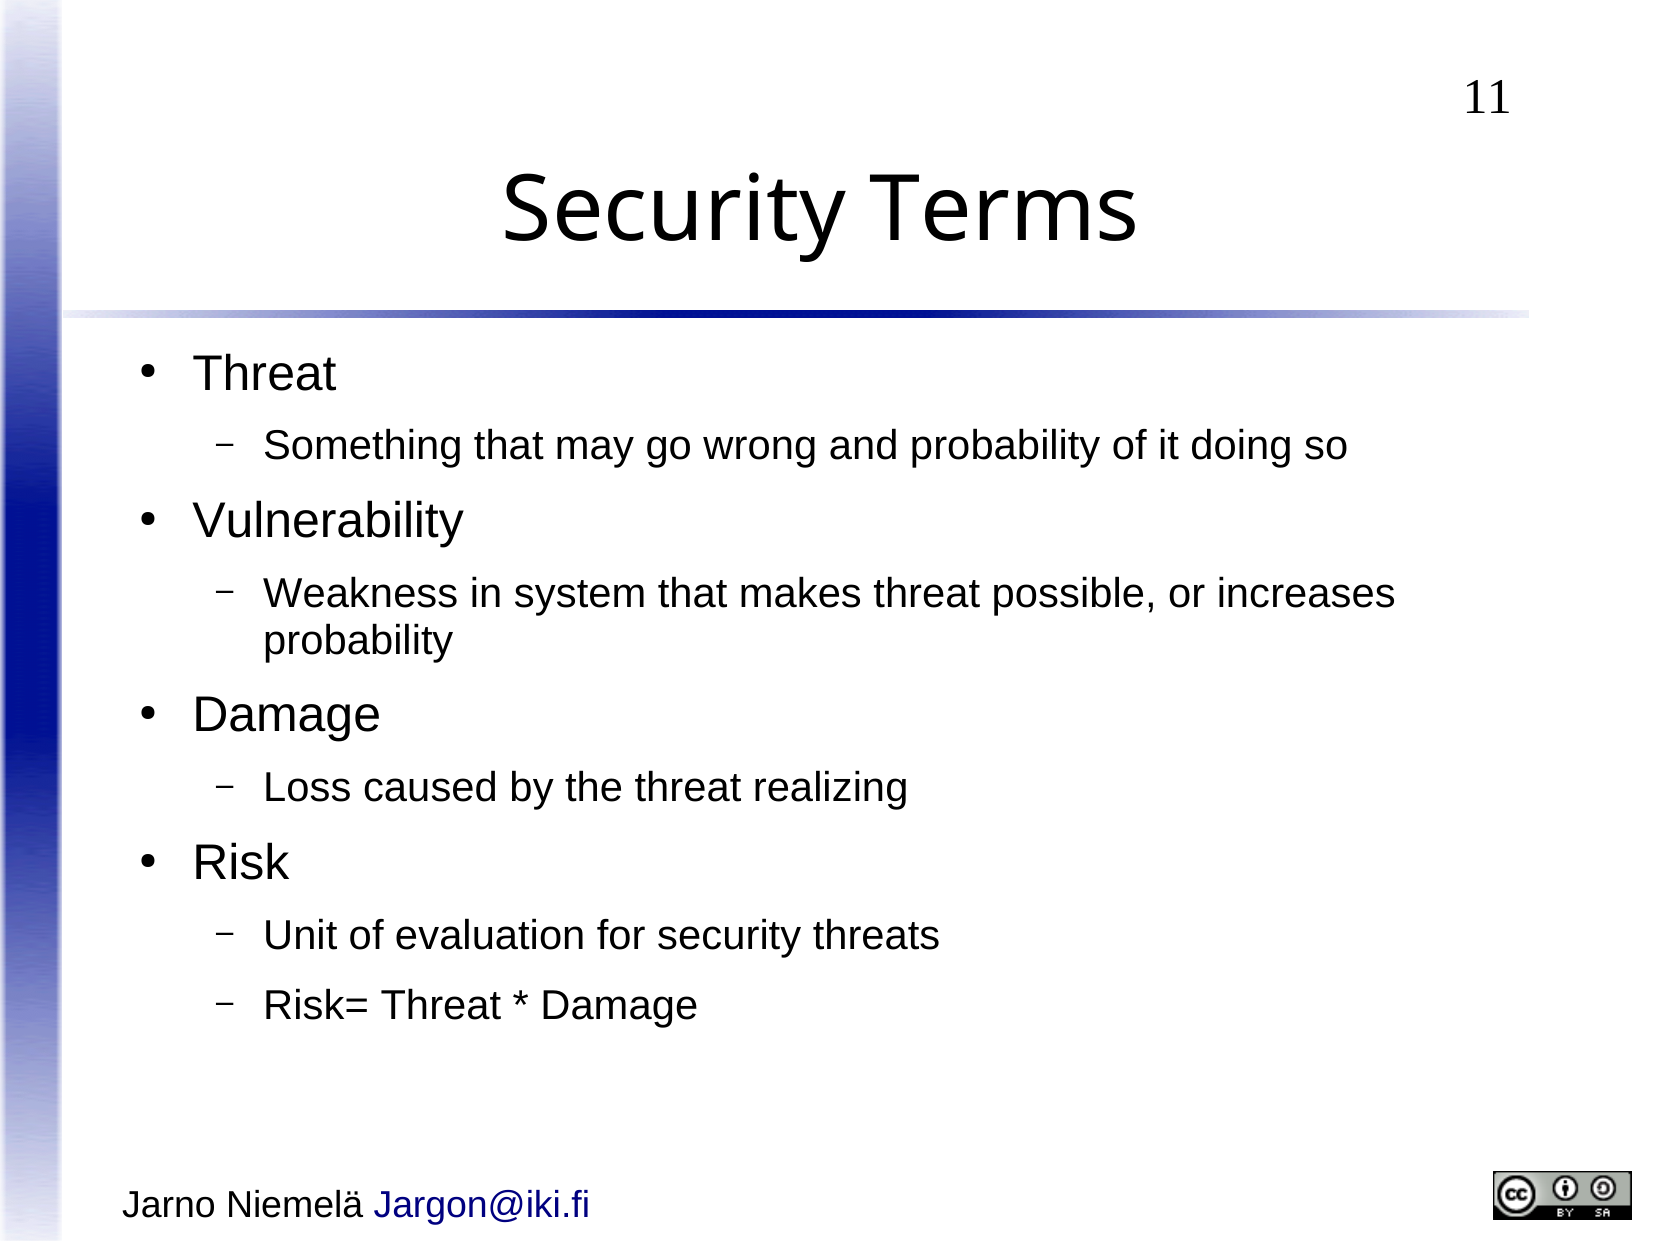

# Security Terms
Threat
Something that may go wrong and probability of it doing so
Vulnerability
Weakness in system that makes threat possible, or increases probability
Damage
Loss caused by the threat realizing
Risk
Unit of evaluation for security threats
Risk= Threat * Damage